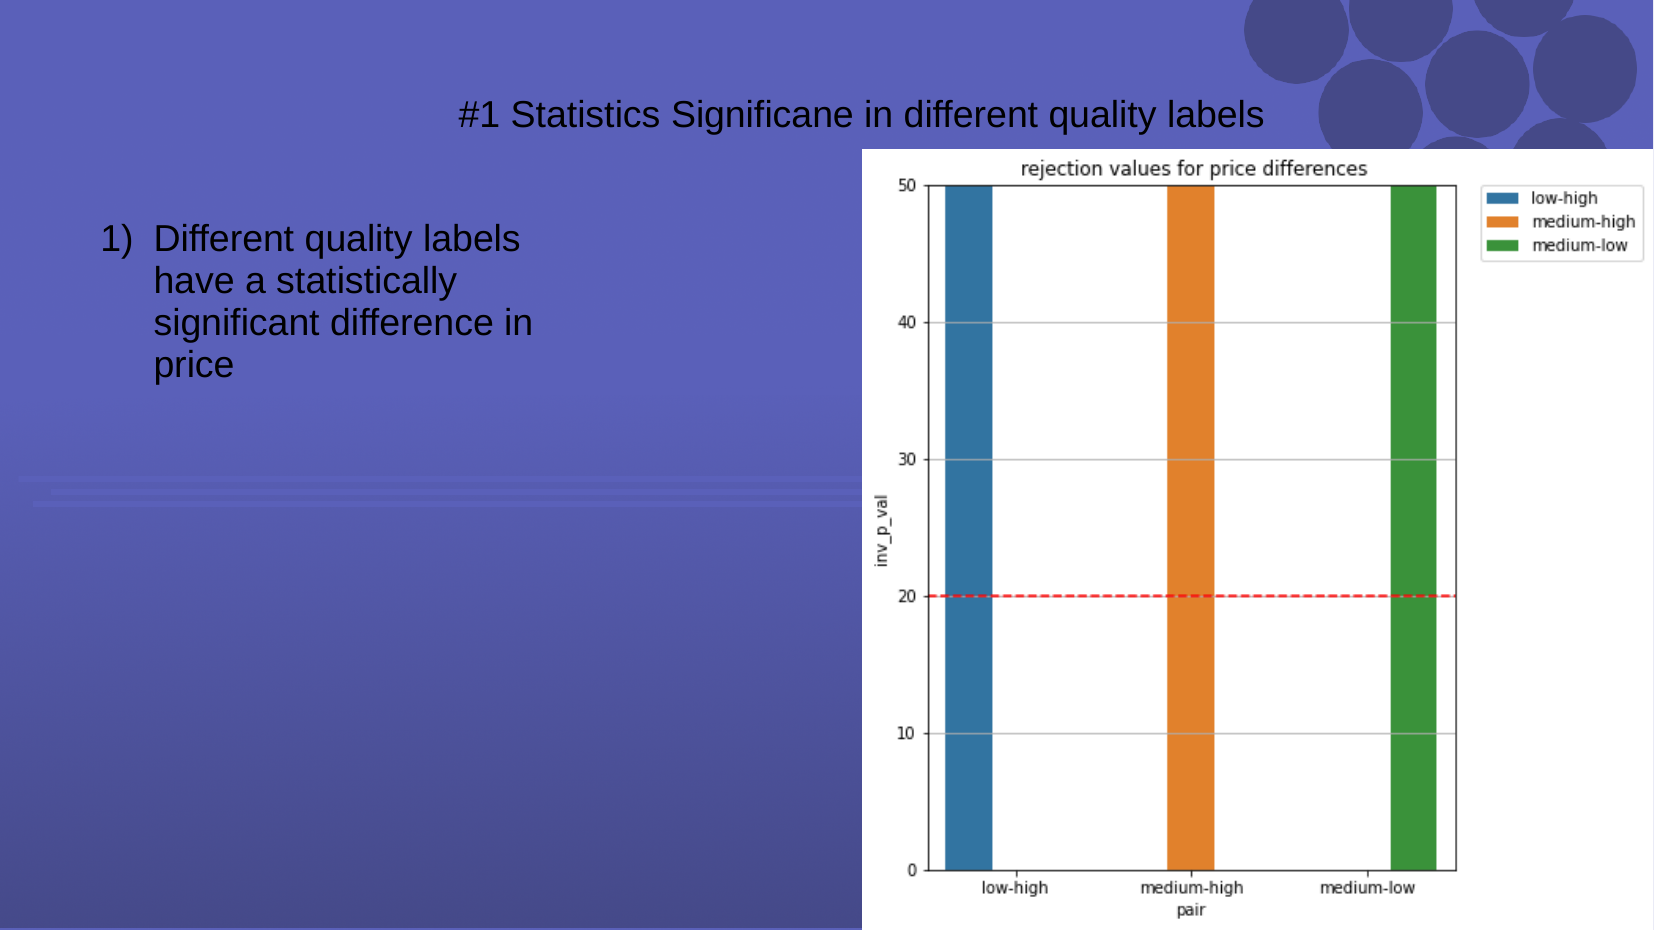

# #1 Statistics Significane in different quality labels
Different quality labels have a statistically significant difference in price